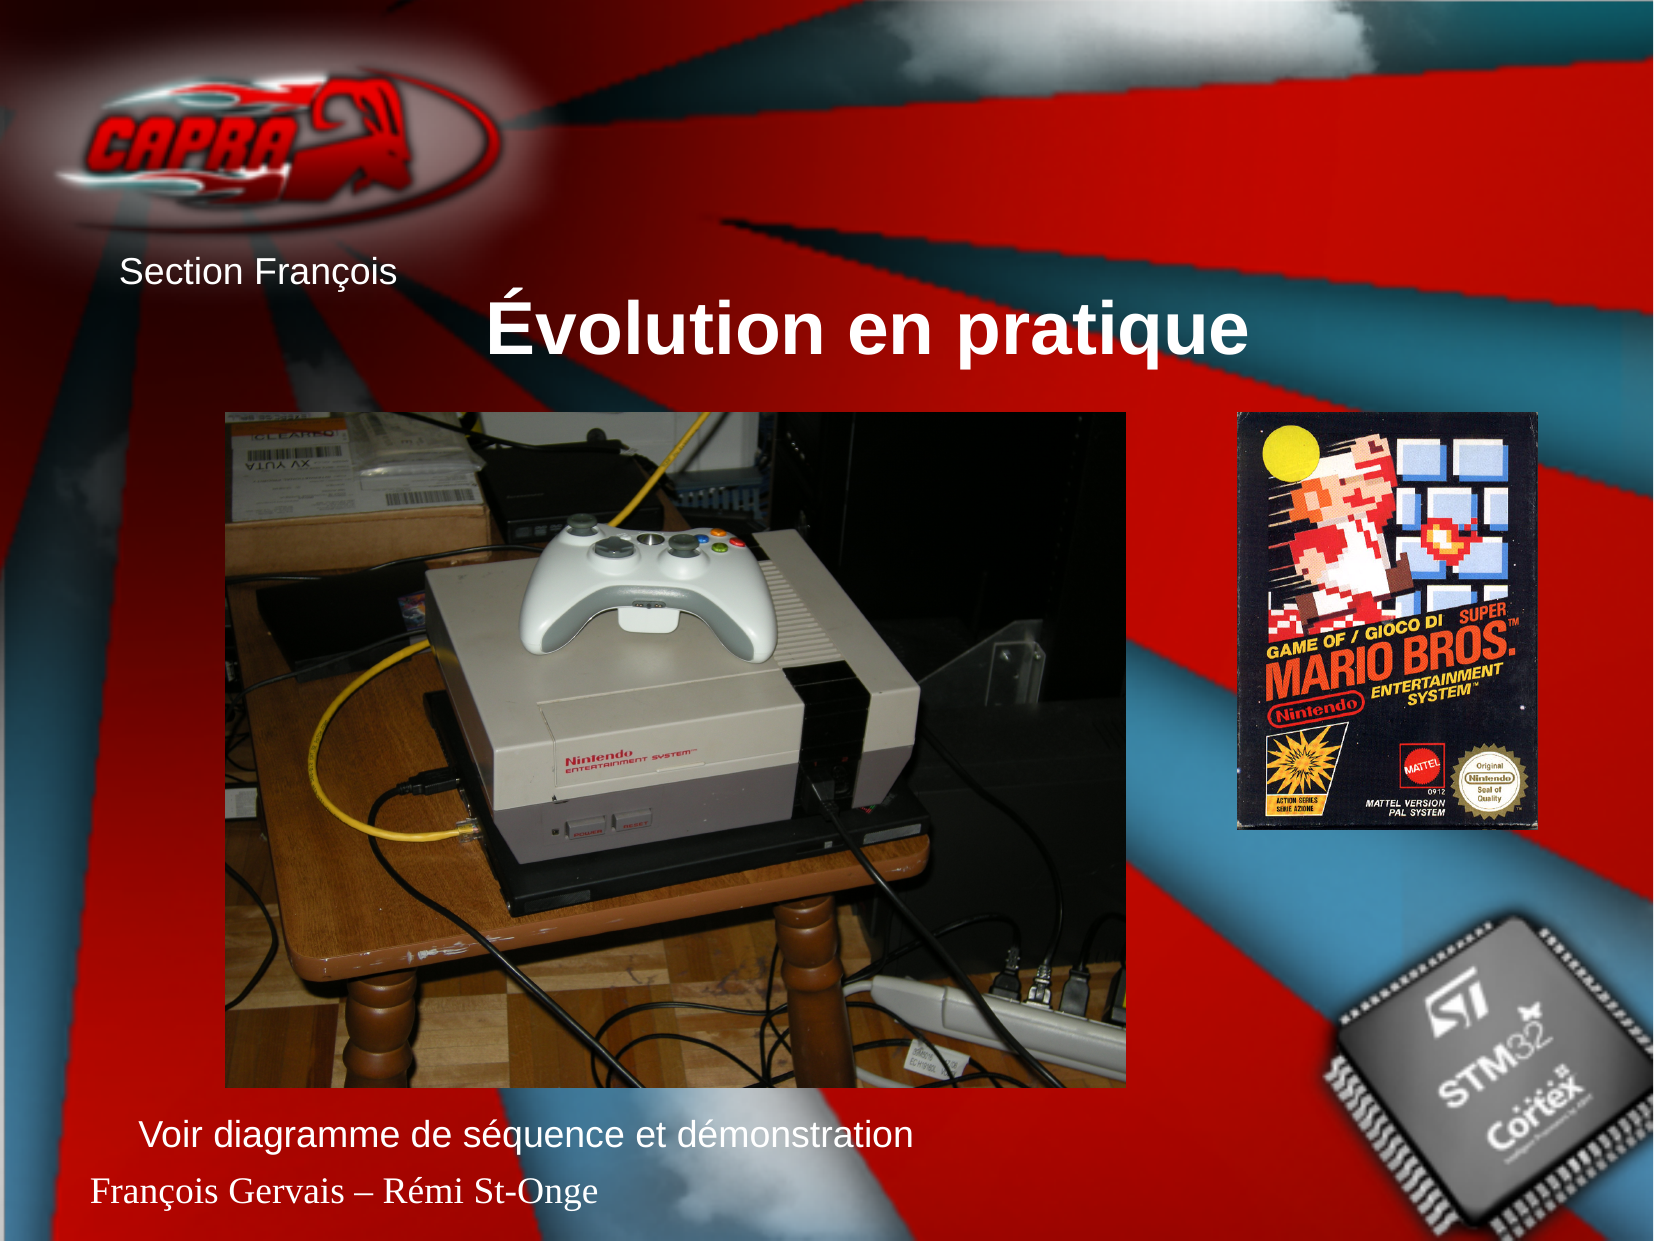

# Évolution en pratique
Section François
Voir diagramme de séquence et démonstration
François Gervais – Rémi St-Onge